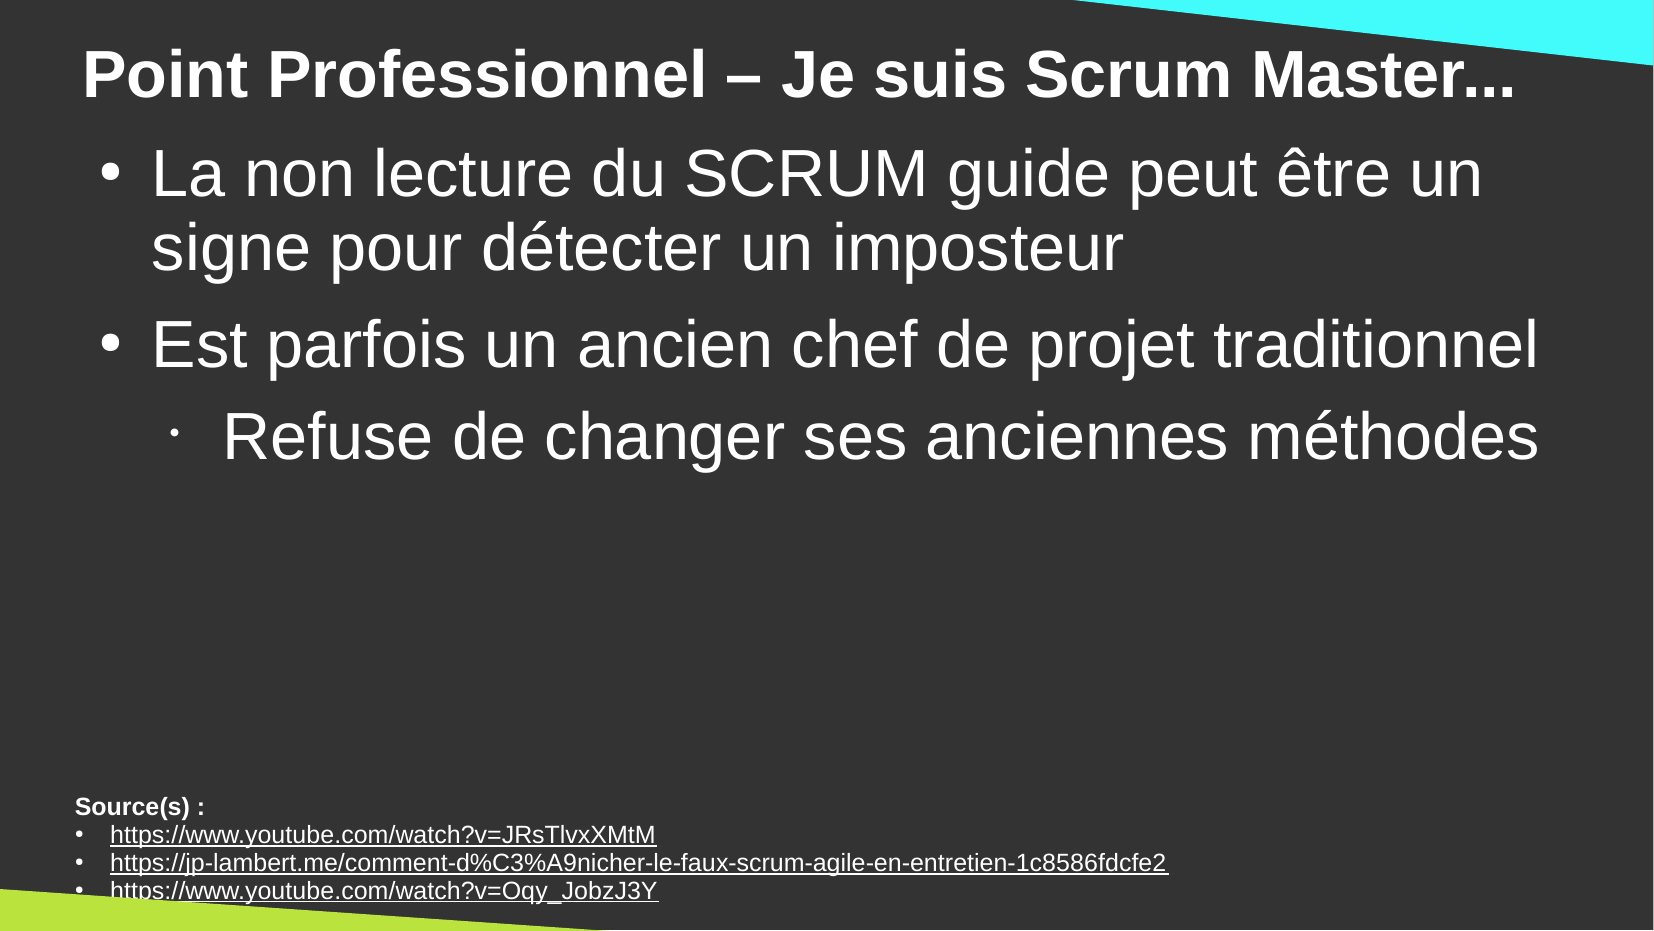

# Point Professionnel – Je suis Scrum Master...
La non lecture du SCRUM guide peut être un signe pour détecter un imposteur
Est parfois un ancien chef de projet traditionnel
Refuse de changer ses anciennes méthodes
Source(s) :
https://www.youtube.com/watch?v=JRsTlvxXMtM
https://jp-lambert.me/comment-d%C3%A9nicher-le-faux-scrum-agile-en-entretien-1c8586fdcfe2
https://www.youtube.com/watch?v=Oqy_JobzJ3Y